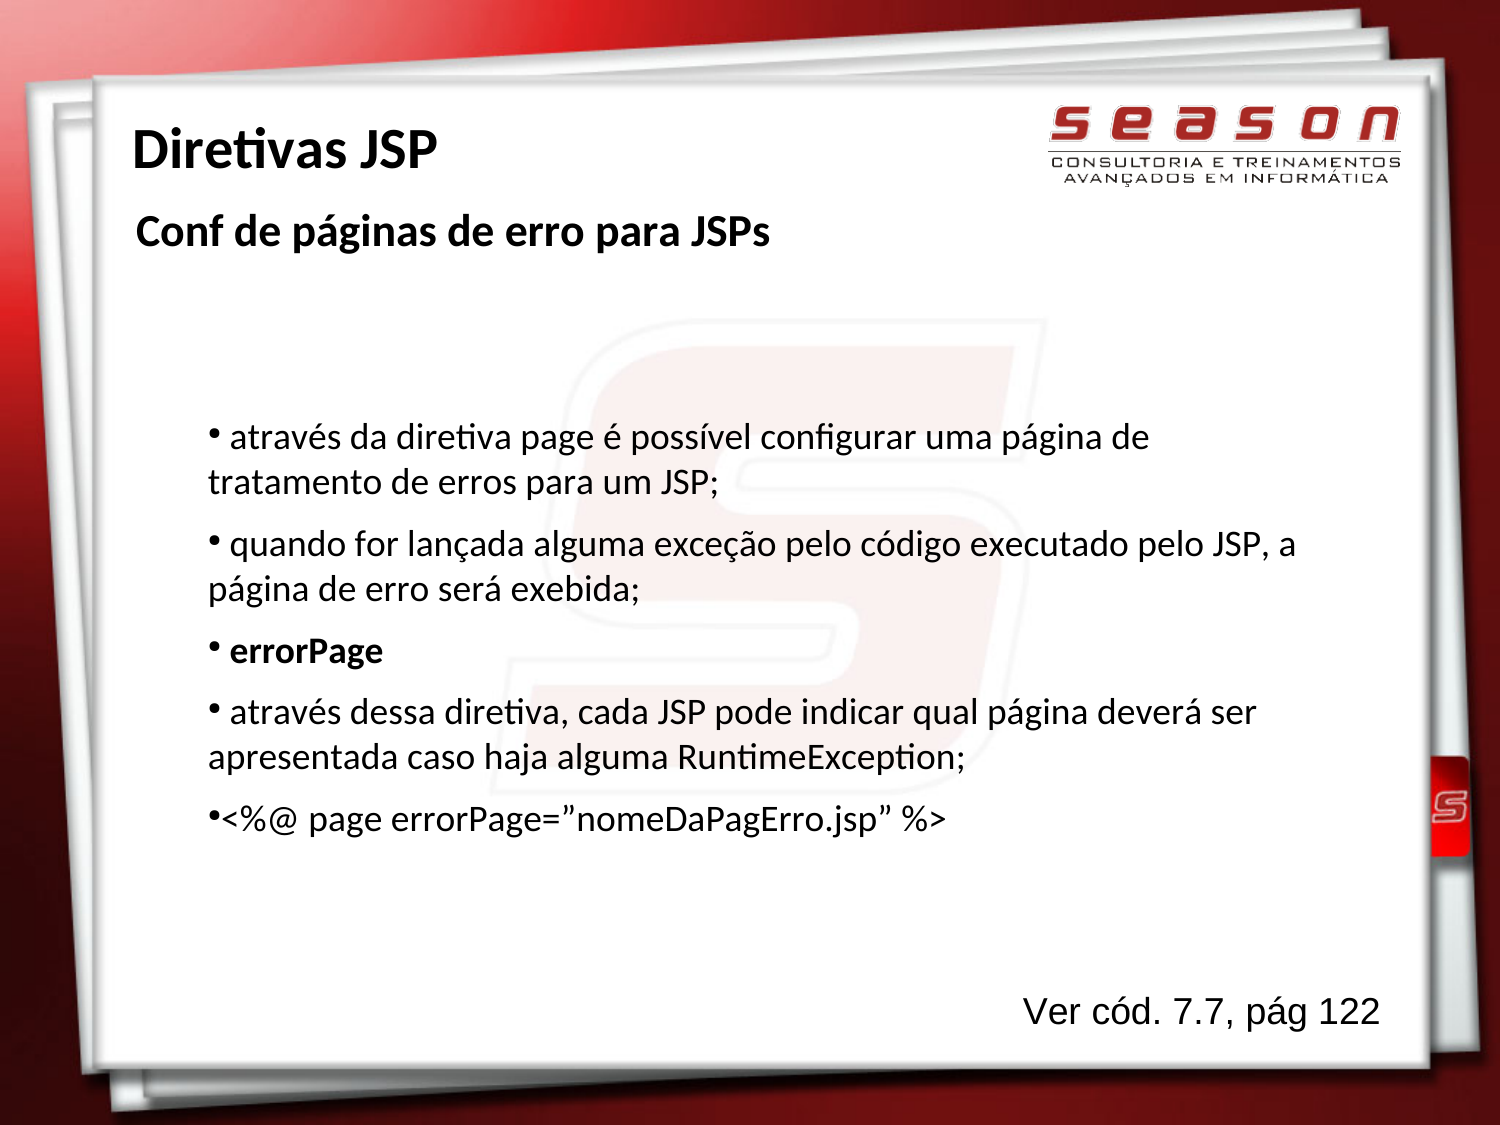

# Diretivas JSP
Conf de páginas de erro para JSPs
 através da diretiva page é possível configurar uma página de tratamento de erros para um JSP;
 quando for lançada alguma exceção pelo código executado pelo JSP, a página de erro será exebida;
 errorPage
 através dessa diretiva, cada JSP pode indicar qual página deverá ser apresentada caso haja alguma RuntimeException;
<%@ page errorPage=”nomeDaPagErro.jsp” %>
Ver cód. 7.7, pág 122